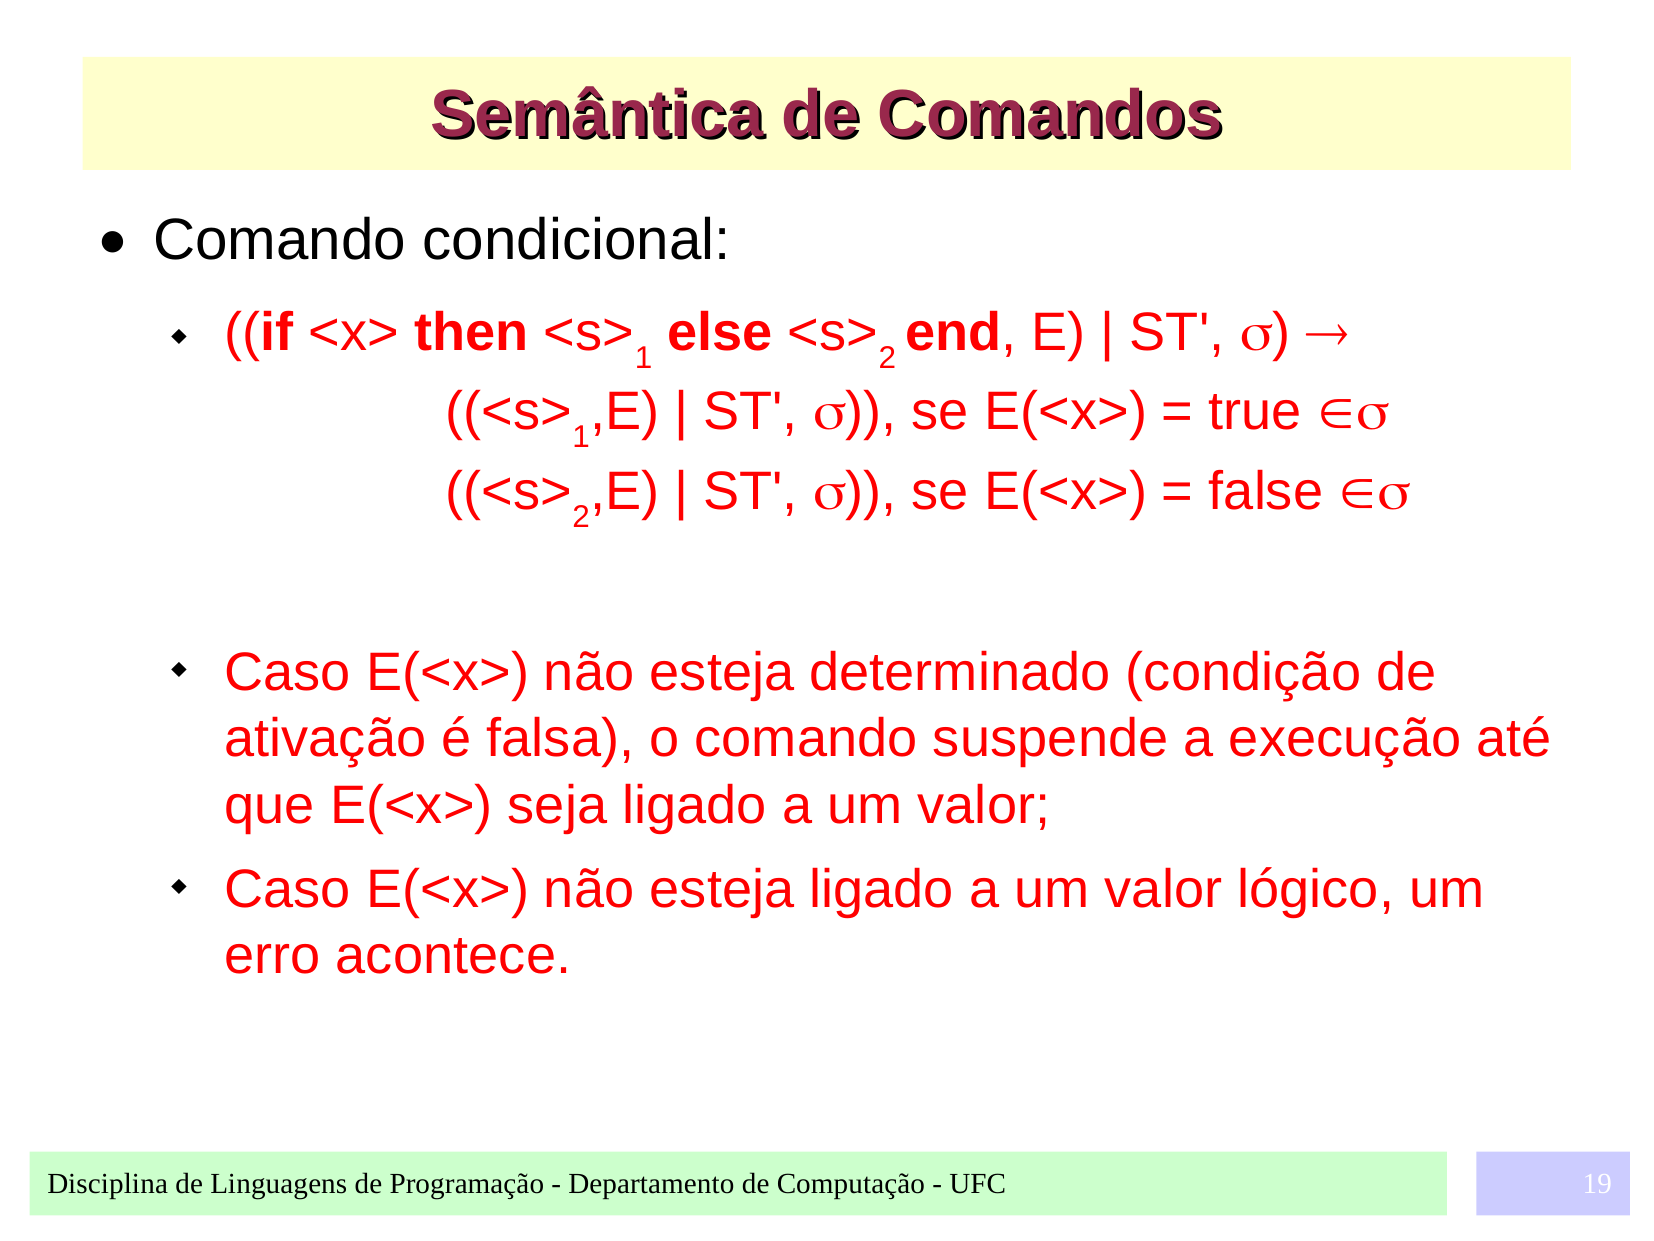

# Semântica de Comandos
Comando condicional:
((if <x> then <s>1 else <s>2 end, E) | ST', s) ®
			((<s>1,E) | ST', s)), se E(<x>) = true Îs
			((<s>2,E) | ST', s)), se E(<x>) = false Îs
Caso E(<x>) não esteja determinado (condição de ativação é falsa), o comando suspende a execução até que E(<x>) seja ligado a um valor;
Caso E(<x>) não esteja ligado a um valor lógico, um erro acontece.
Disciplina de Linguagens de Programação - Departamento de Computação - UFC
19